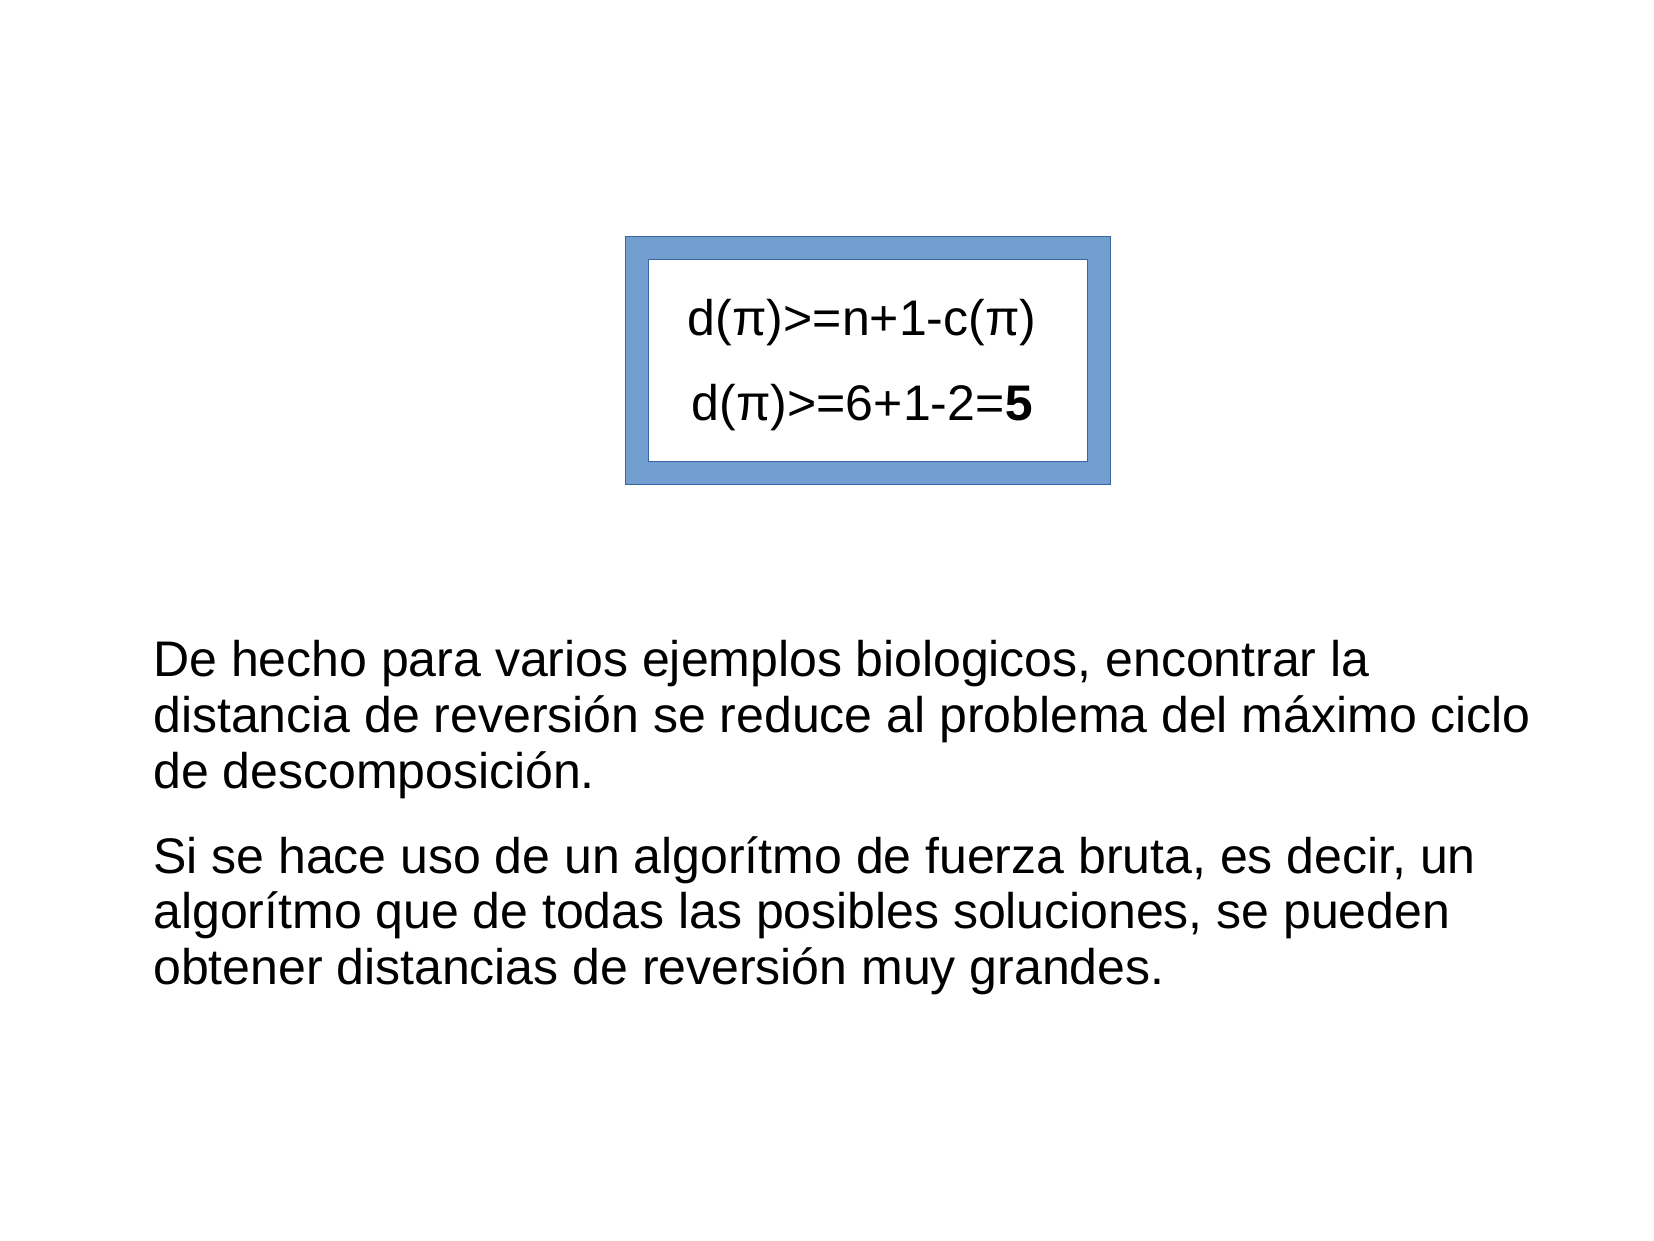

# d(π)>=n+1-c(π)
d(π)>=6+1-2=5
De hecho para varios ejemplos biologicos, encontrar la distancia de reversión se reduce al problema del máximo ciclo de descomposición.
Si se hace uso de un algorítmo de fuerza bruta, es decir, un algorítmo que de todas las posibles soluciones, se pueden obtener distancias de reversión muy grandes.